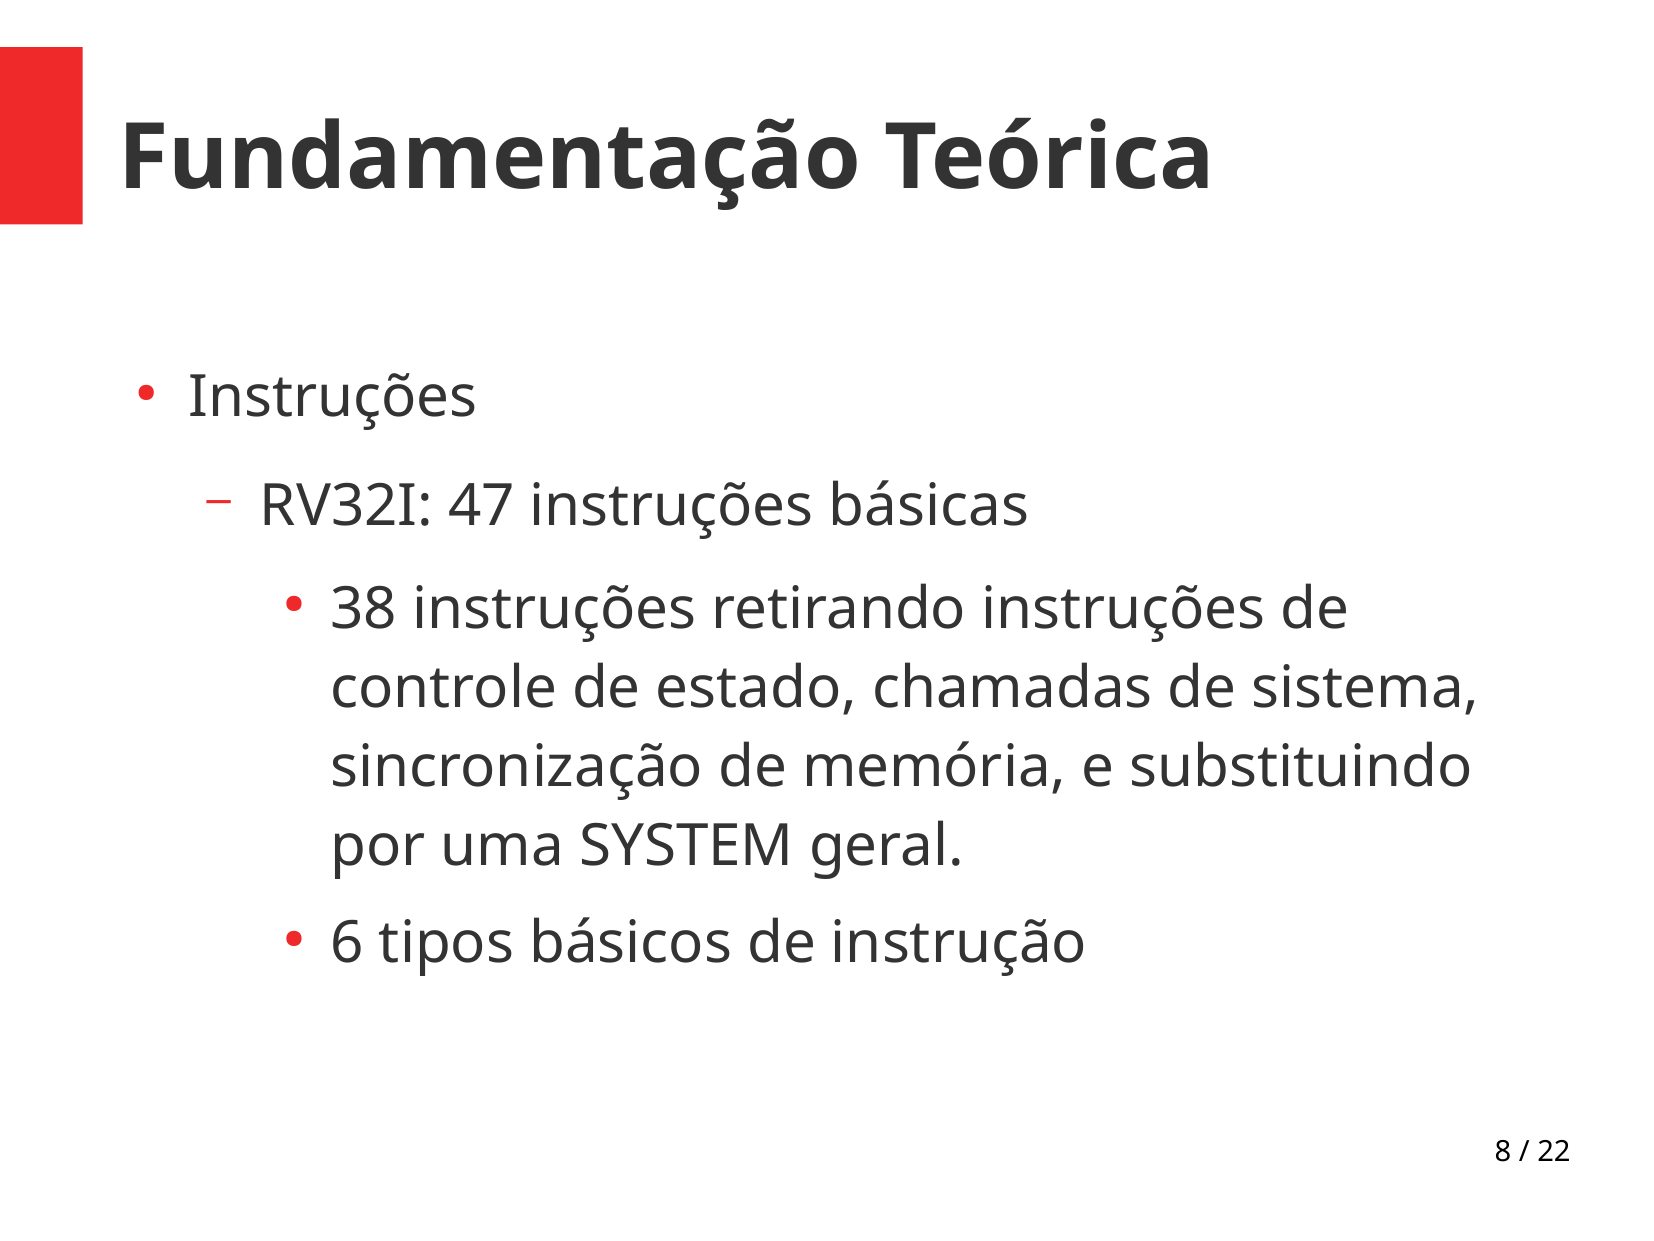

# Fundamentação Teórica
Instruções
RV32I: 47 instruções básicas
38 instruções retirando instruções de controle de estado, chamadas de sistema, sincronização de memória, e substituindo por uma SYSTEM geral.
6 tipos básicos de instrução
8